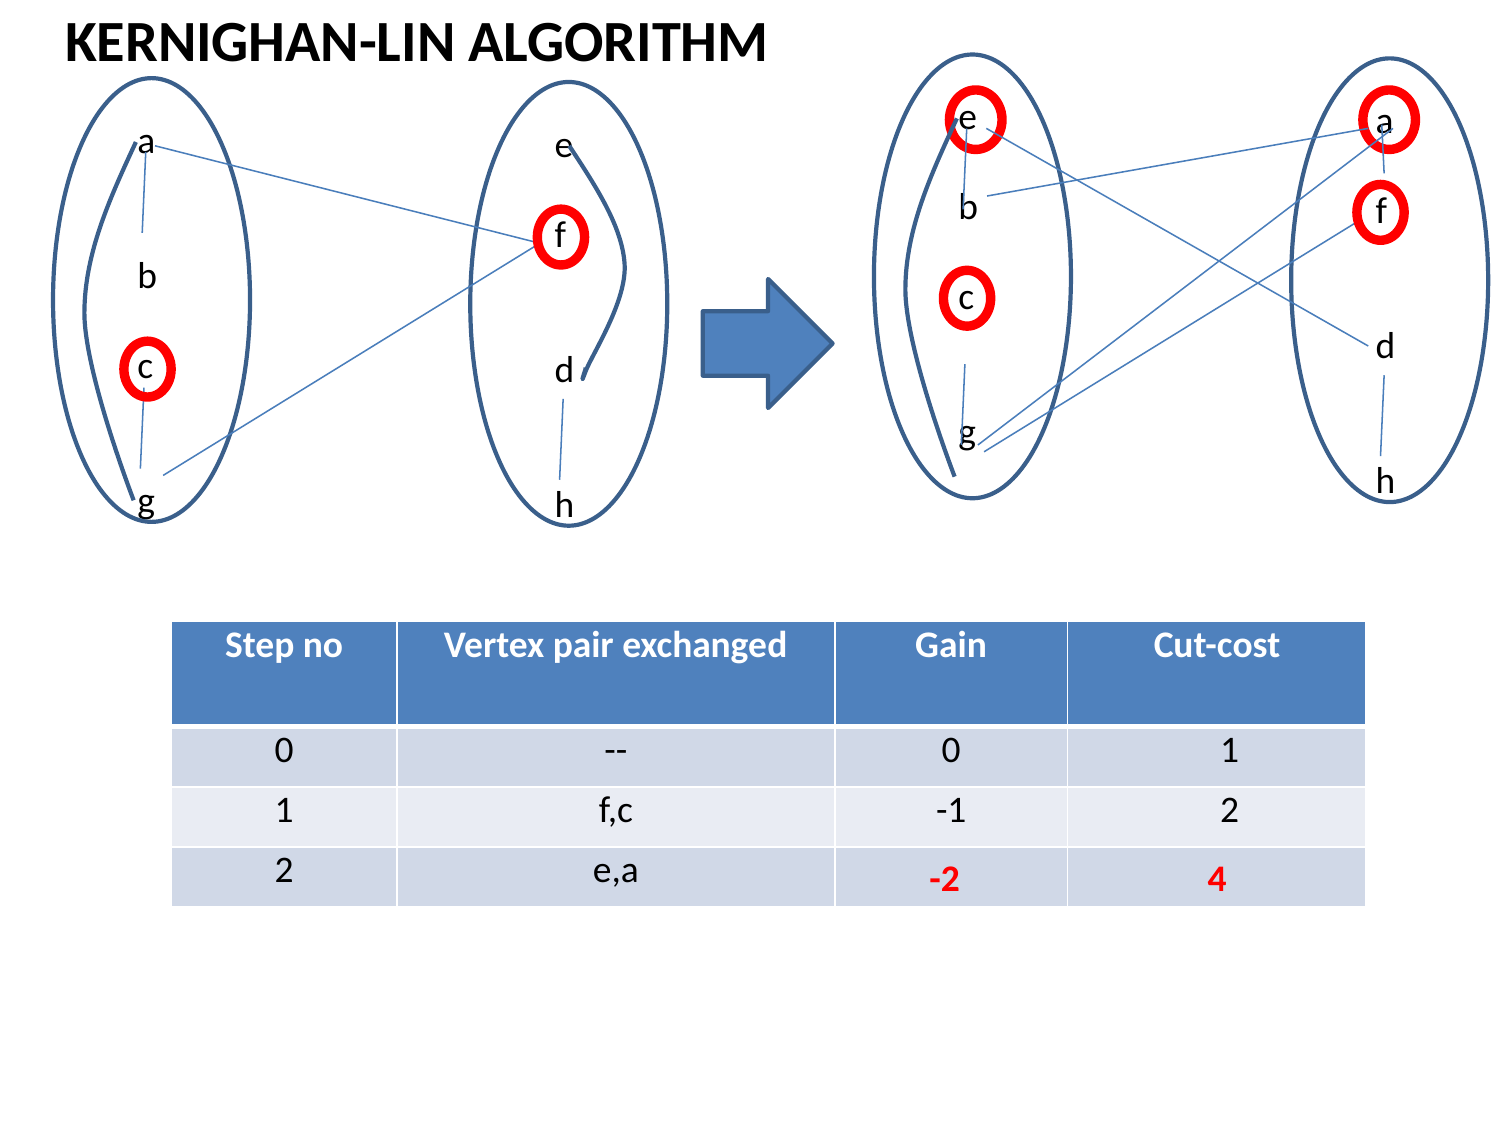

KERNIGHAN-LIN ALGORITHM
e
b
c
g
a
f
d
h
a
b
c
g
e
f
d
h
| Step no | Vertex pair exchanged | Gain | Cut-cost |
| --- | --- | --- | --- |
| 0 | -- | 0 | 1 |
| 1 | f,c | -1 | 2 |
| 2 | e,a | | |
 -2				4